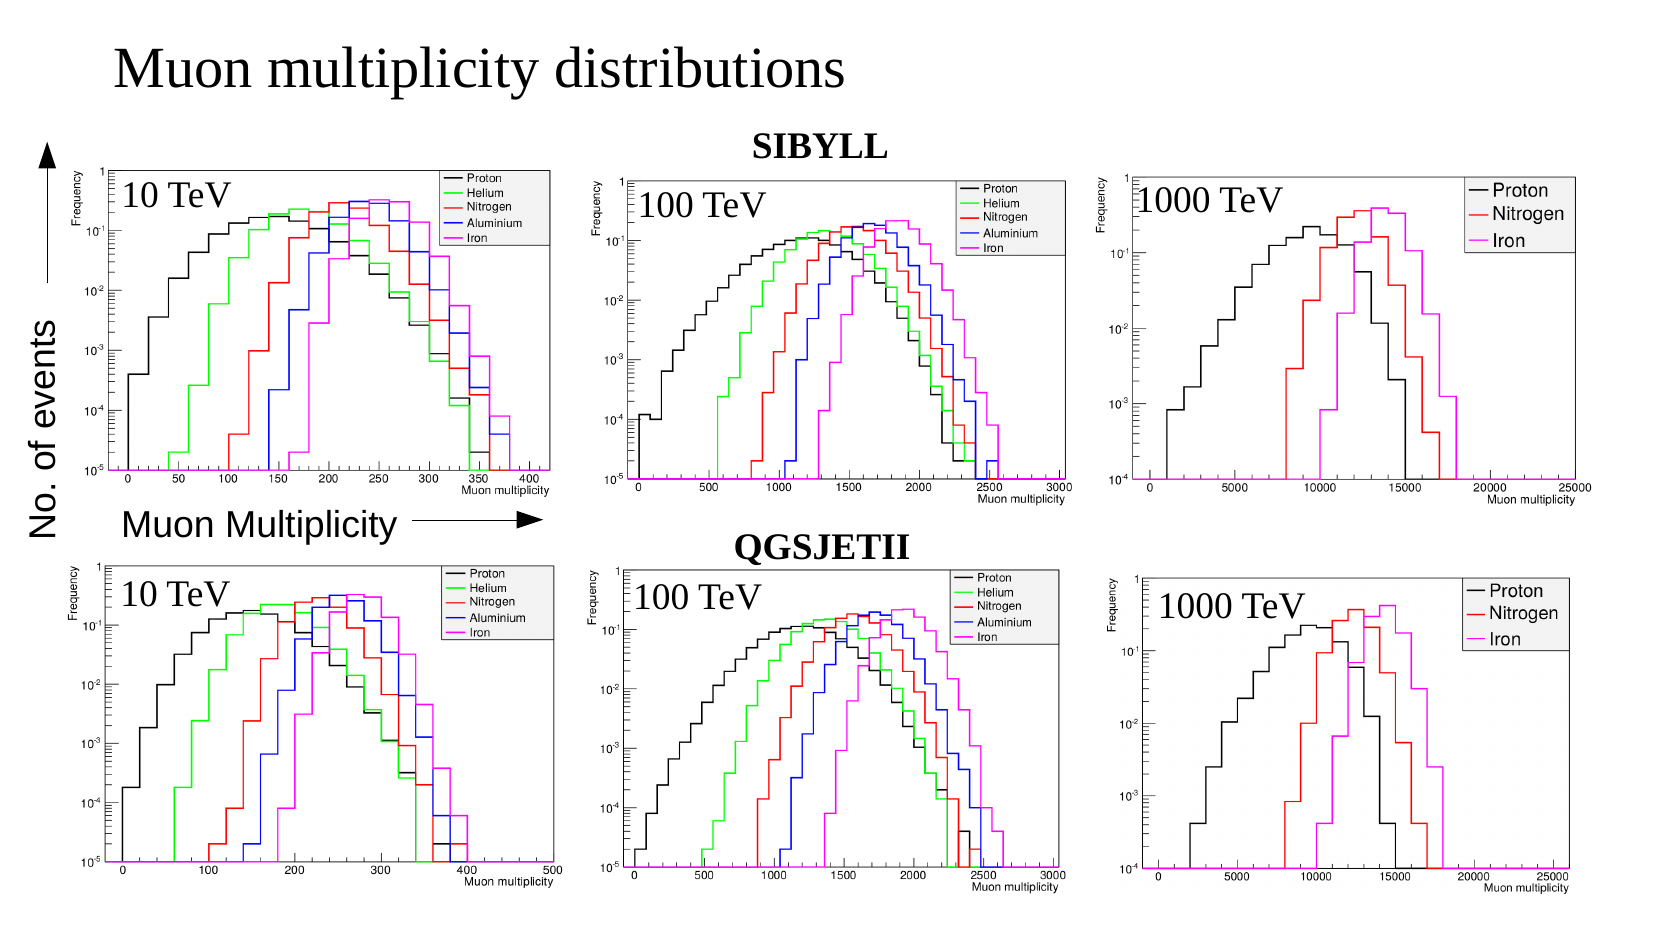

# Muon multiplicity distributions
SIBYLL
10 TeV
1000 TeV
100 TeV
No. of events
Muon Multiplicity
QGSJETII
10 TeV
100 TeV
1000 TeV